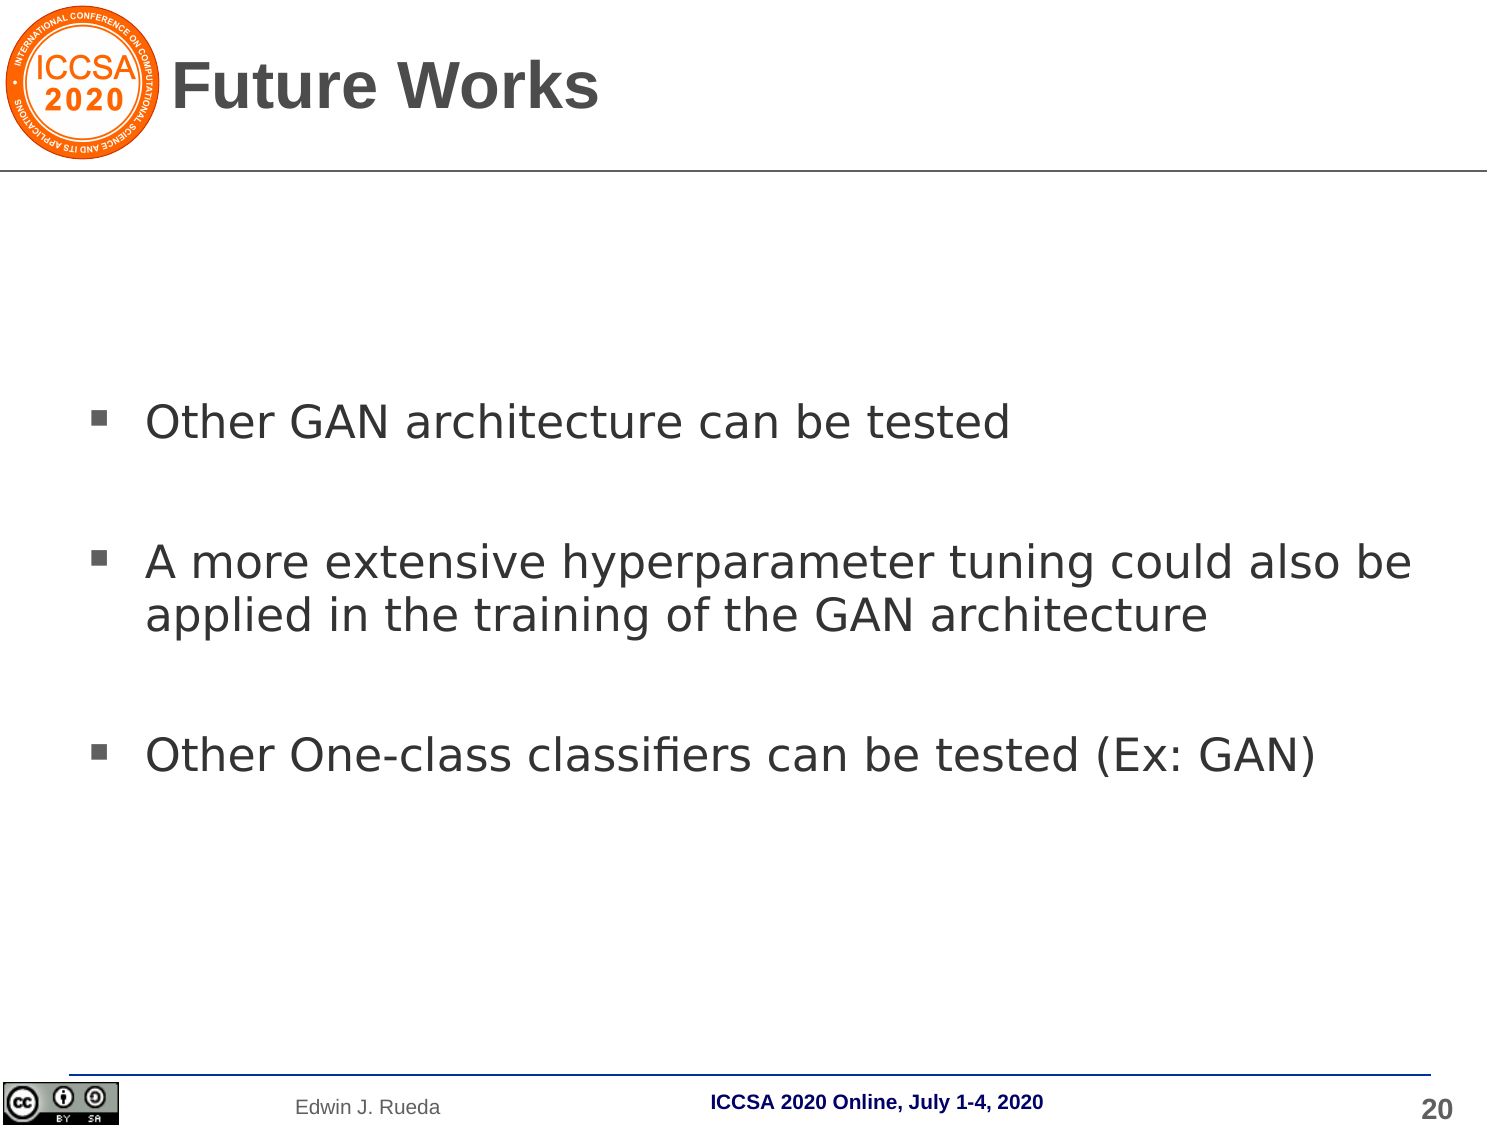

# Future Works
Other GAN architecture can be tested
A more extensive hyperparameter tuning could also be applied in the training of the GAN architecture
Other One-class classifiers can be tested (Ex: GAN)